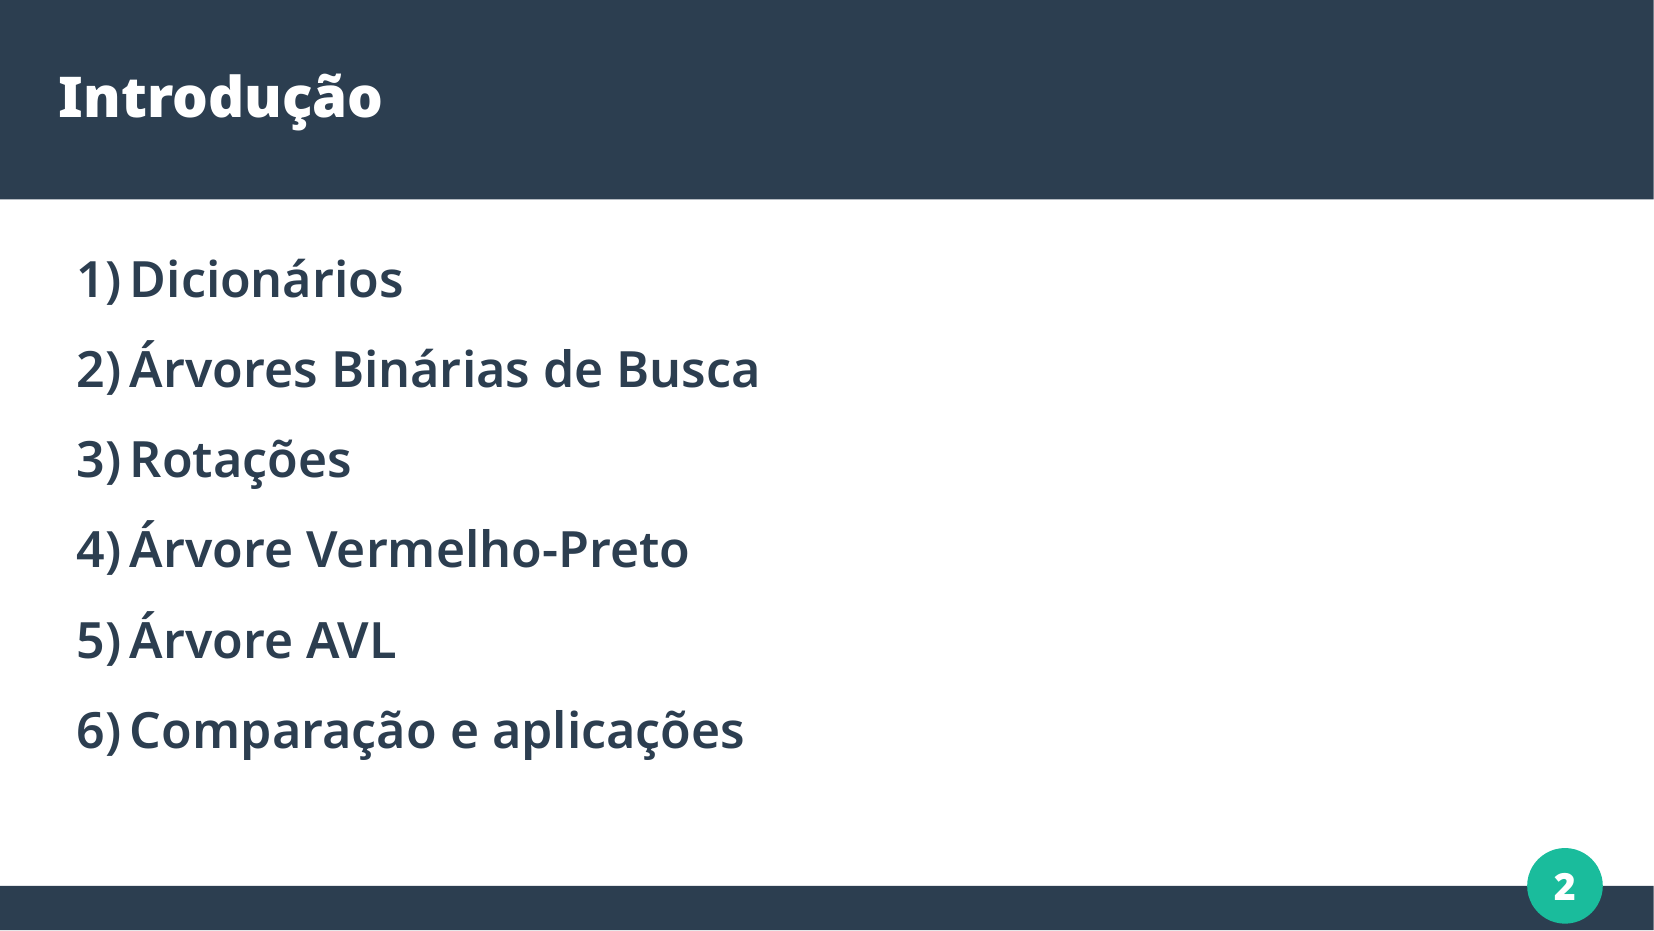

# Introdução
Dicionários
Árvores Binárias de Busca
Rotações
Árvore Vermelho-Preto
Árvore AVL
Comparação e aplicações